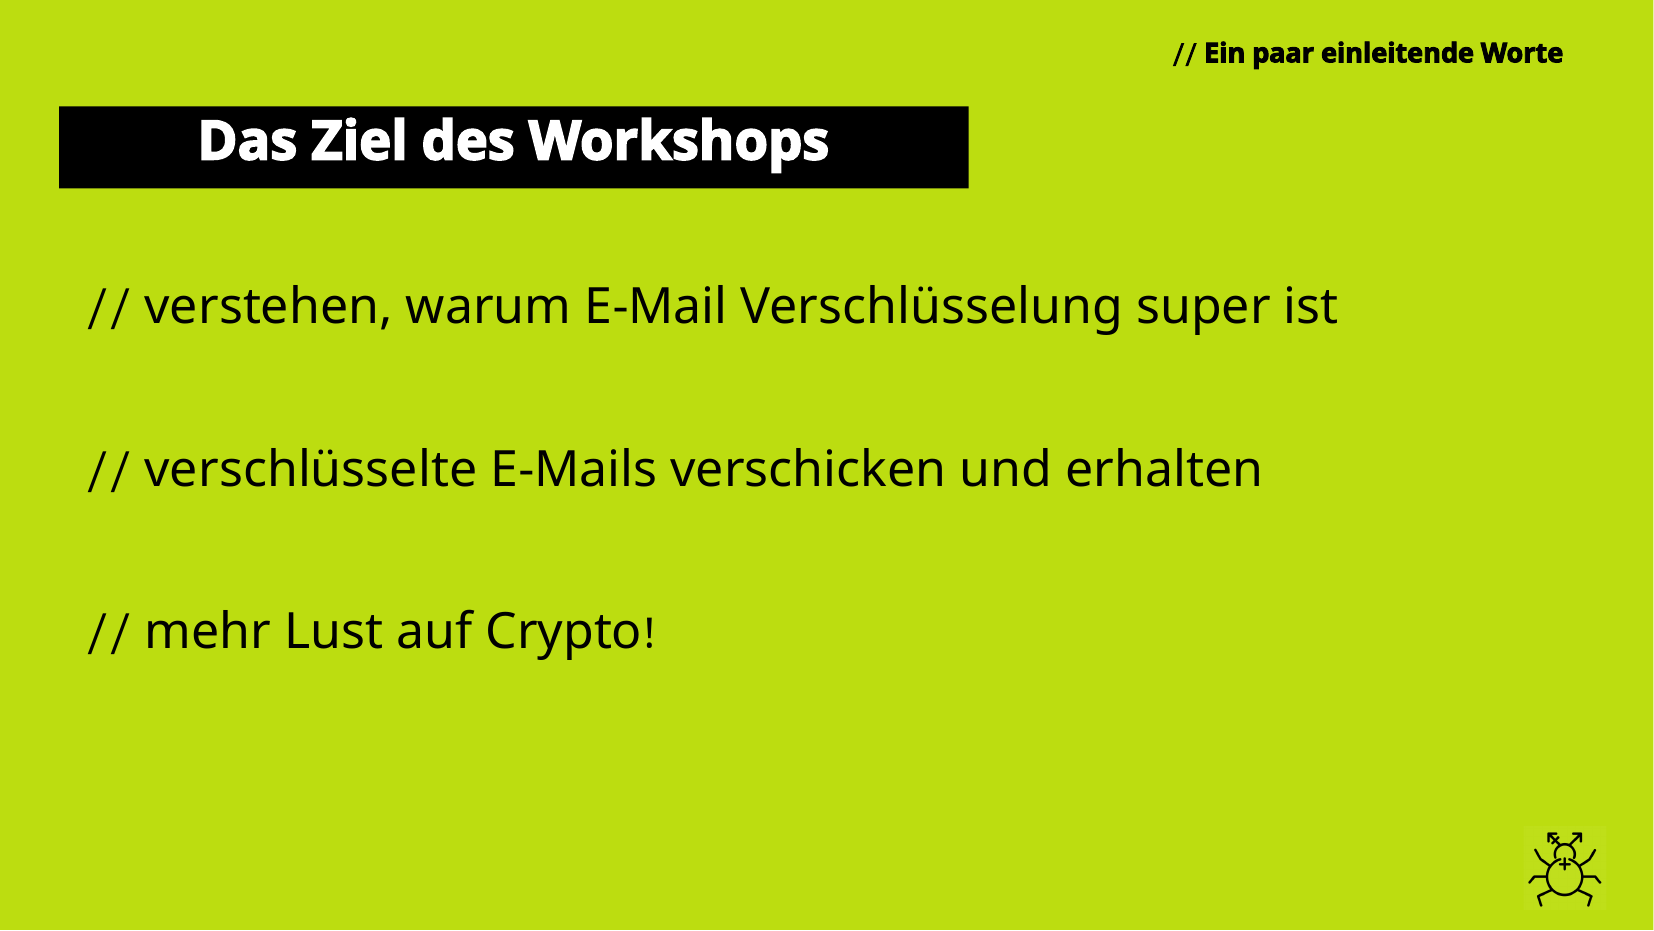

// Ein paar einleitende Worte
# Das Ziel des Workshops
// verstehen, warum E-Mail Verschlüsselung super ist
// verschlüsselte E-Mails verschicken und erhalten
// mehr Lust auf Crypto!